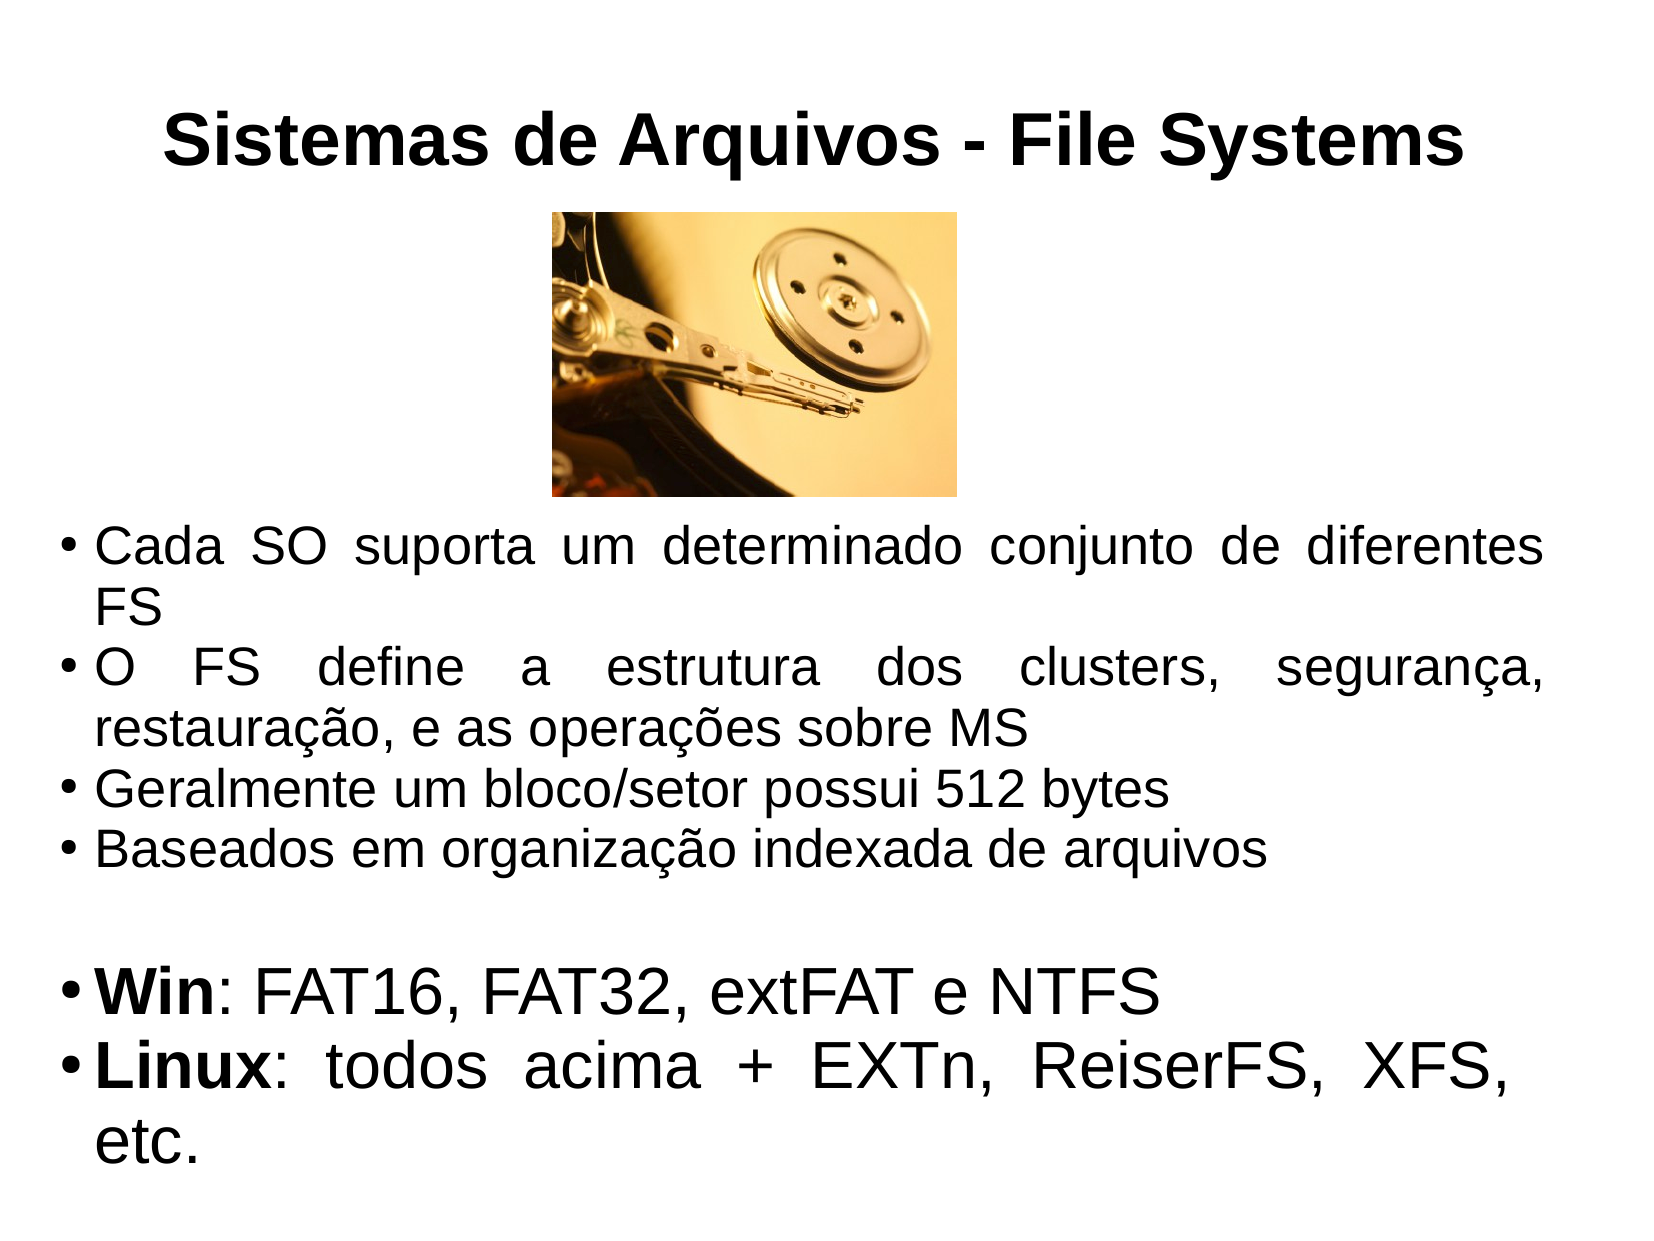

# Sistemas de Arquivos - File Systems
Cada SO suporta um determinado conjunto de diferentes FS
O FS define a estrutura dos clusters, segurança, restauração, e as operações sobre MS
Geralmente um bloco/setor possui 512 bytes
Baseados em organização indexada de arquivos
Win: FAT16, FAT32, extFAT e NTFS
Linux: todos acima + EXTn, ReiserFS, XFS, etc.